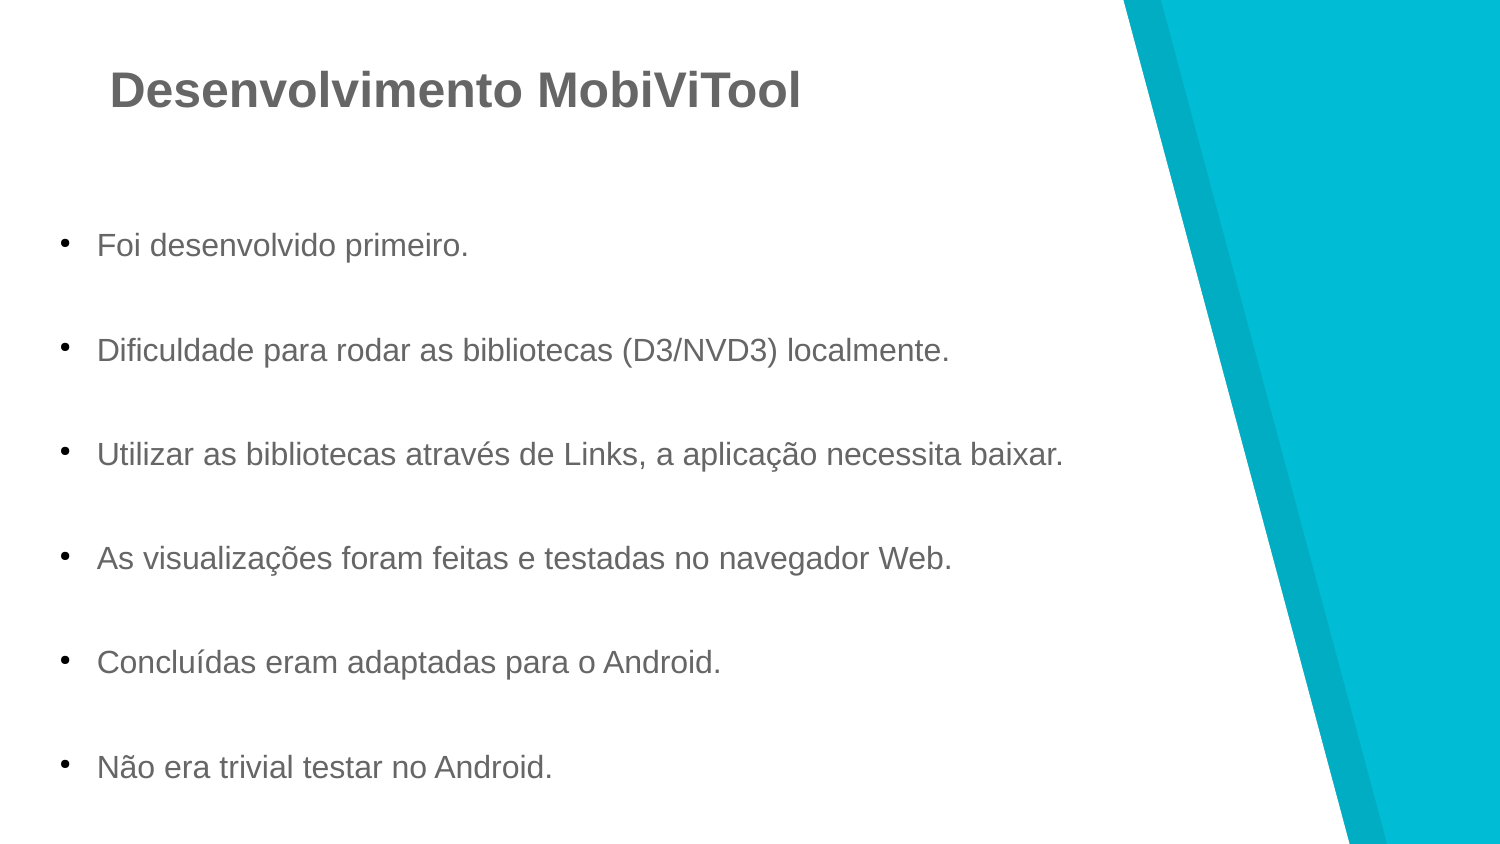

# Desenvolvimento MobiViTool
Foi desenvolvido primeiro.
Dificuldade para rodar as bibliotecas (D3/NVD3) localmente.
Utilizar as bibliotecas através de Links, a aplicação necessita baixar.
As visualizações foram feitas e testadas no navegador Web.
Concluídas eram adaptadas para o Android.
Não era trivial testar no Android.